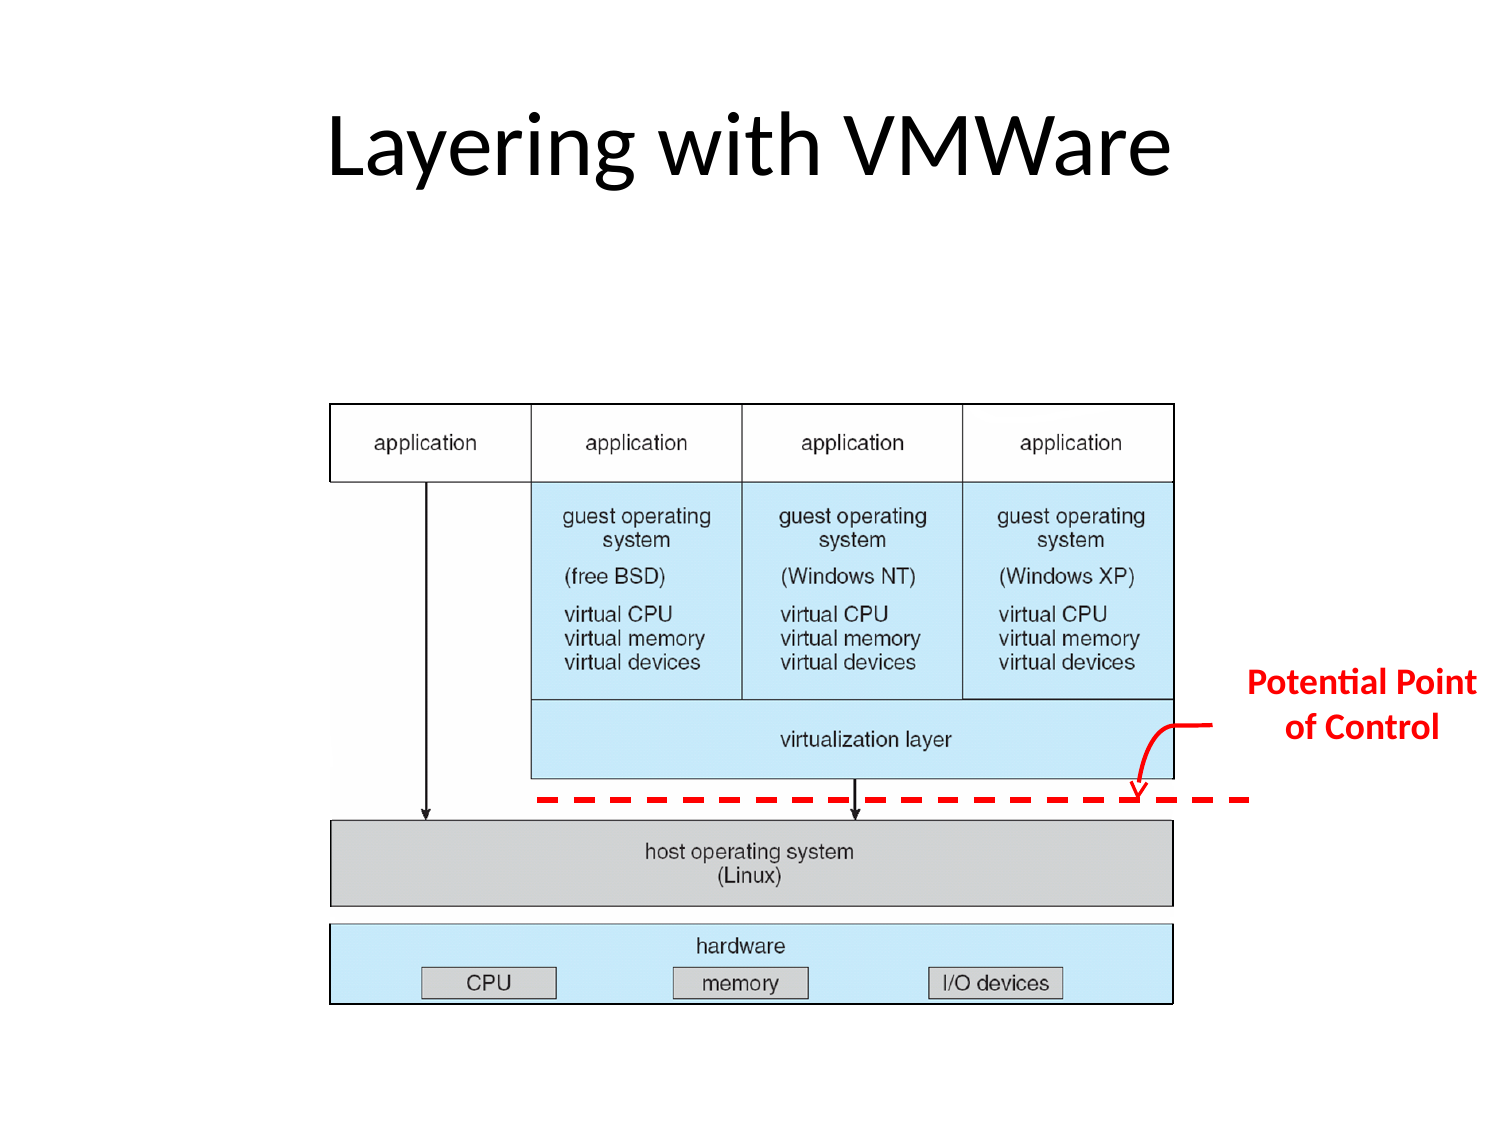

# Layering with VMWare
Potential Point of Control